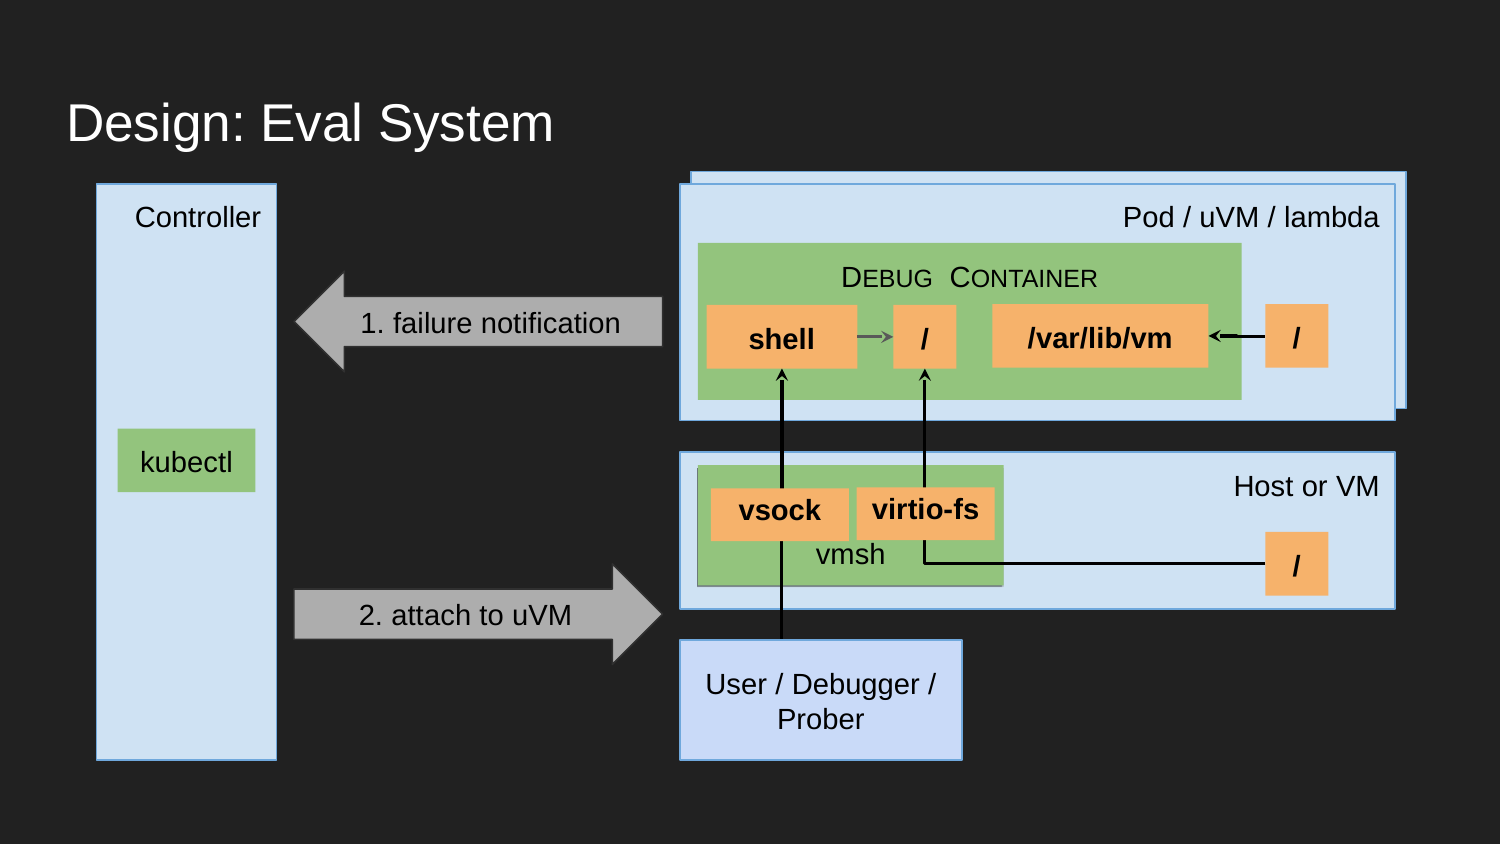

# Design: Eval System
Pod/uVM
Controller
Pod / uVM / lambda
DEBUG CONTAINER
1. failure notification
/var/lib/vm
/
shell
/
kubectl
Host or VM
vmsh
virtio-fs
vsock
/
2. attach to uVM
User / Debugger / Prober